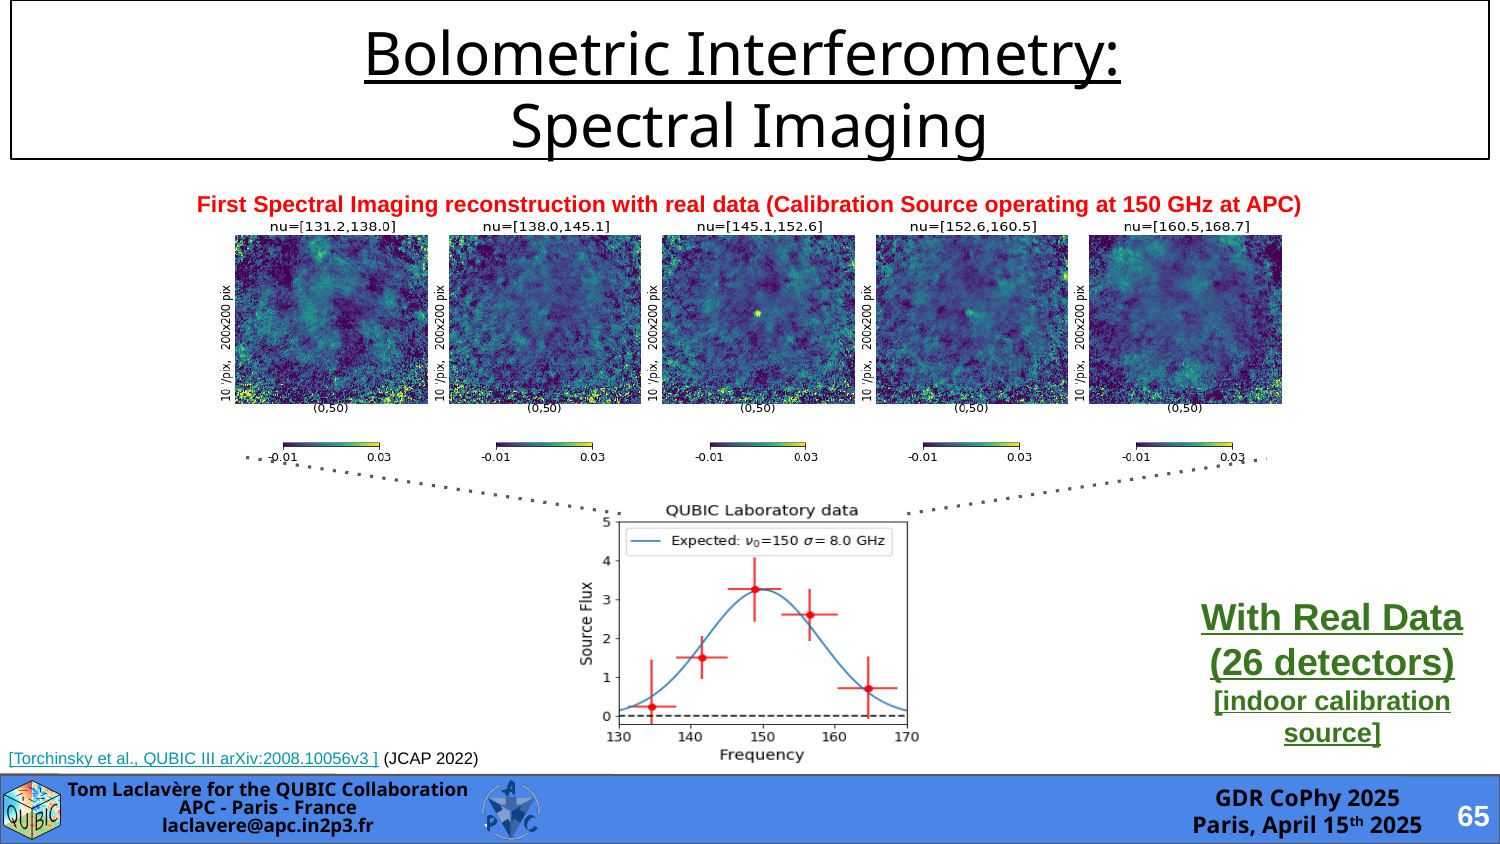

# Bolometric Interferometry: Spectral Imaging
First Spectral Imaging reconstruction with real data (Calibration Source operating at 150 GHz at APC)
With Real Data
(26 detectors)
[indoor calibration source]
[Torchinsky et al., QUBIC III arXiv:2008.10056v3 ] (JCAP 2022)